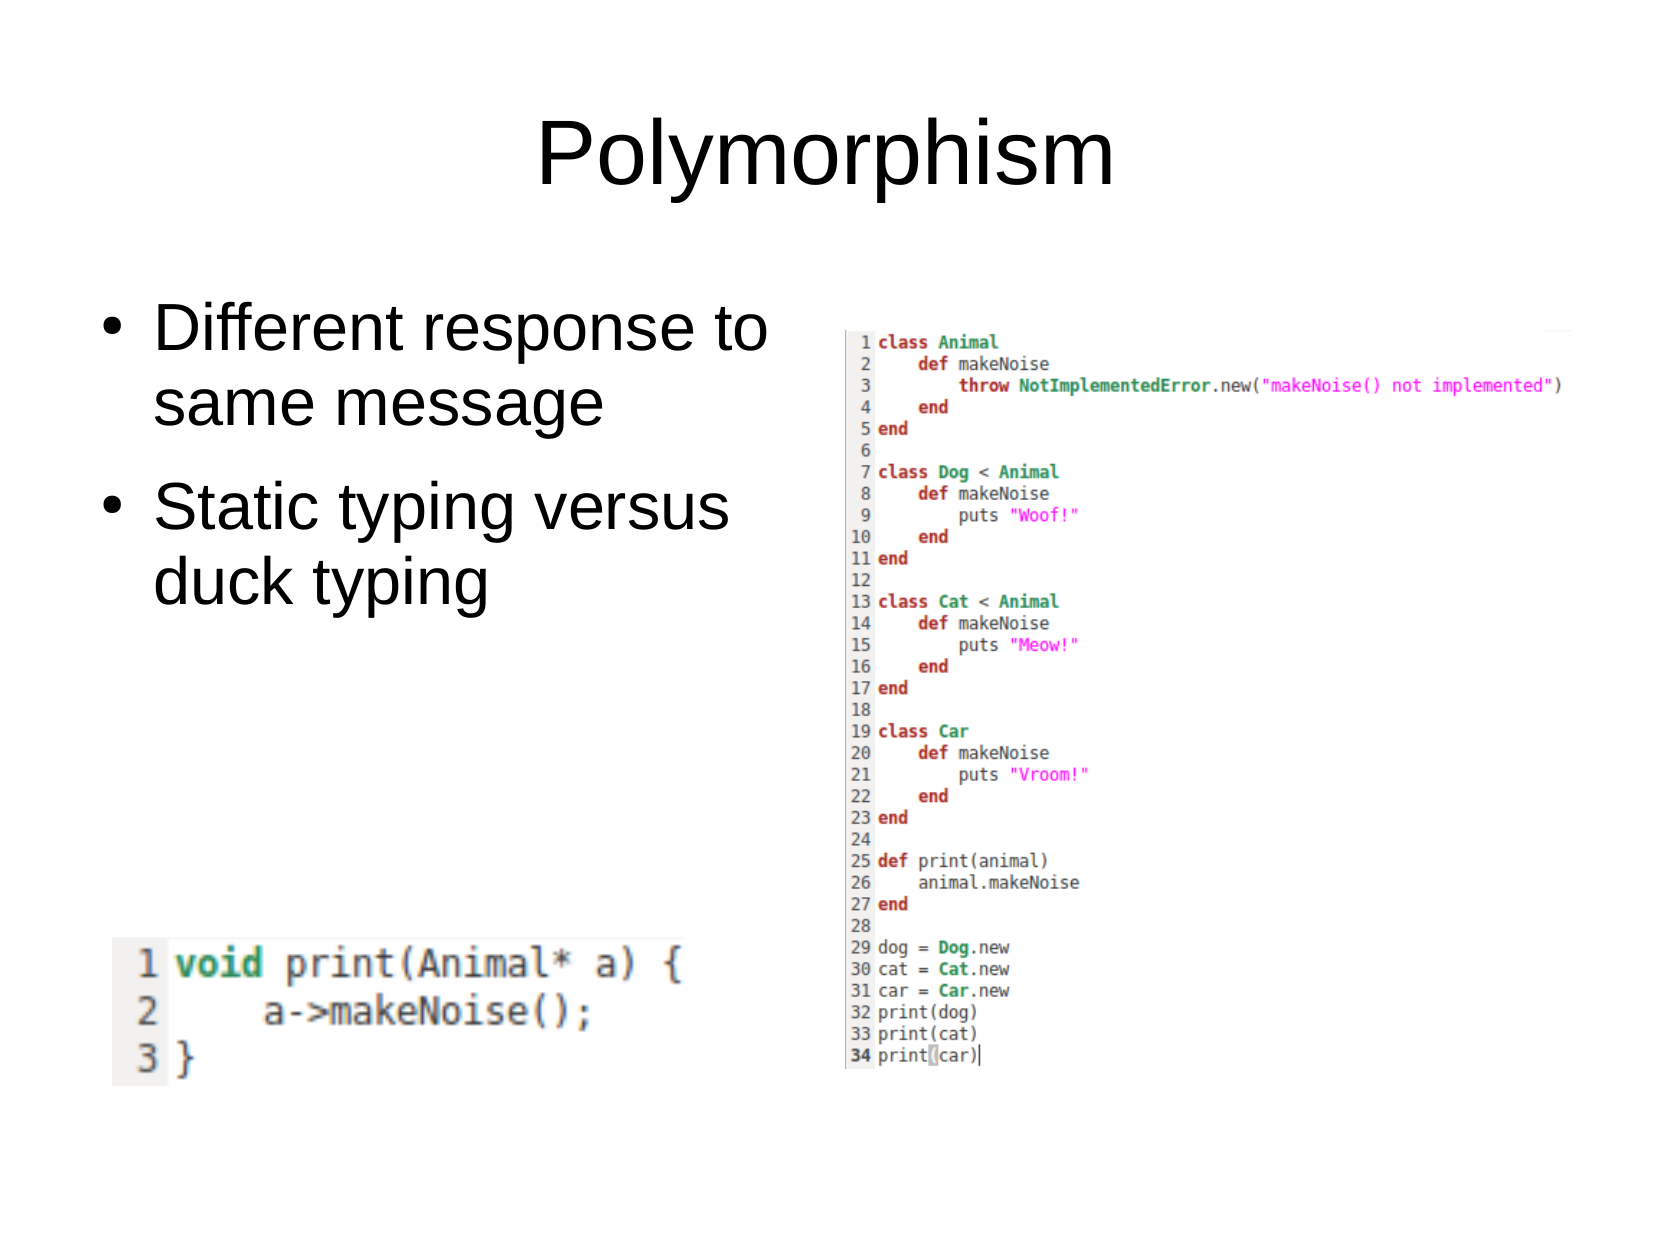

# Polymorphism
Different response to same message
Static typing versus duck typing